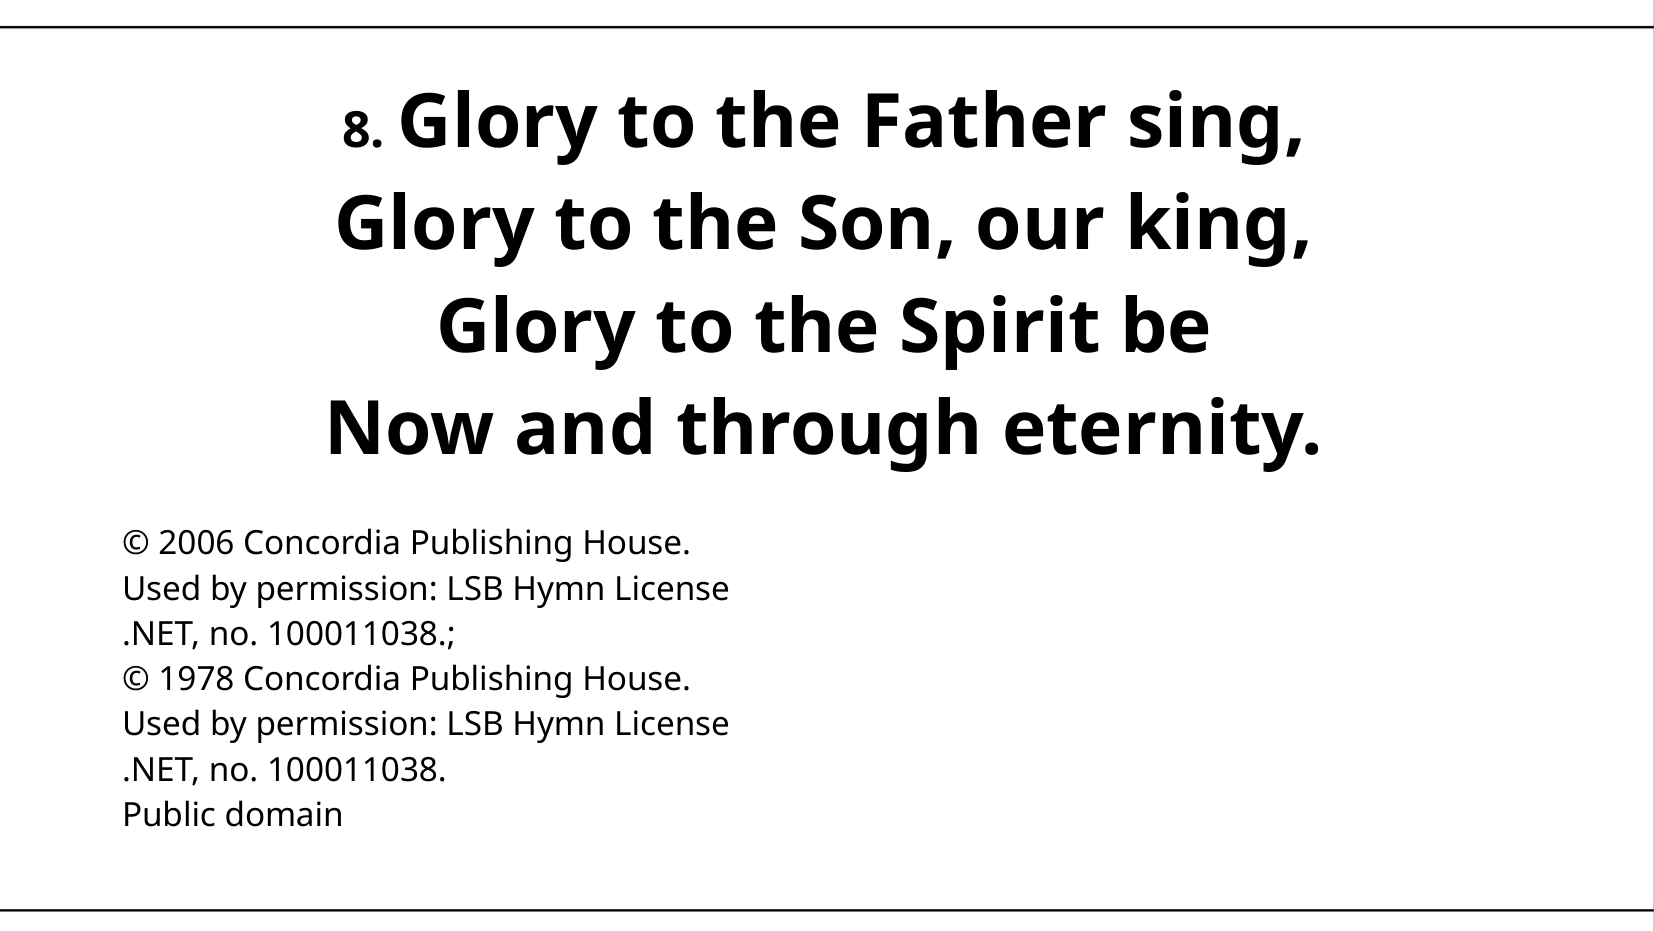

8. Glory to the Father sing,
Glory to the Son, our king,
Glory to the Spirit be
Now and through eternity.
© 2006 Concordia Publishing House.
Used by permission: LSB Hymn License
.NET, no. 100011038.;
© 1978 Concordia Publishing House.
Used by permission: LSB Hymn License
.NET, no. 100011038.
Public domain